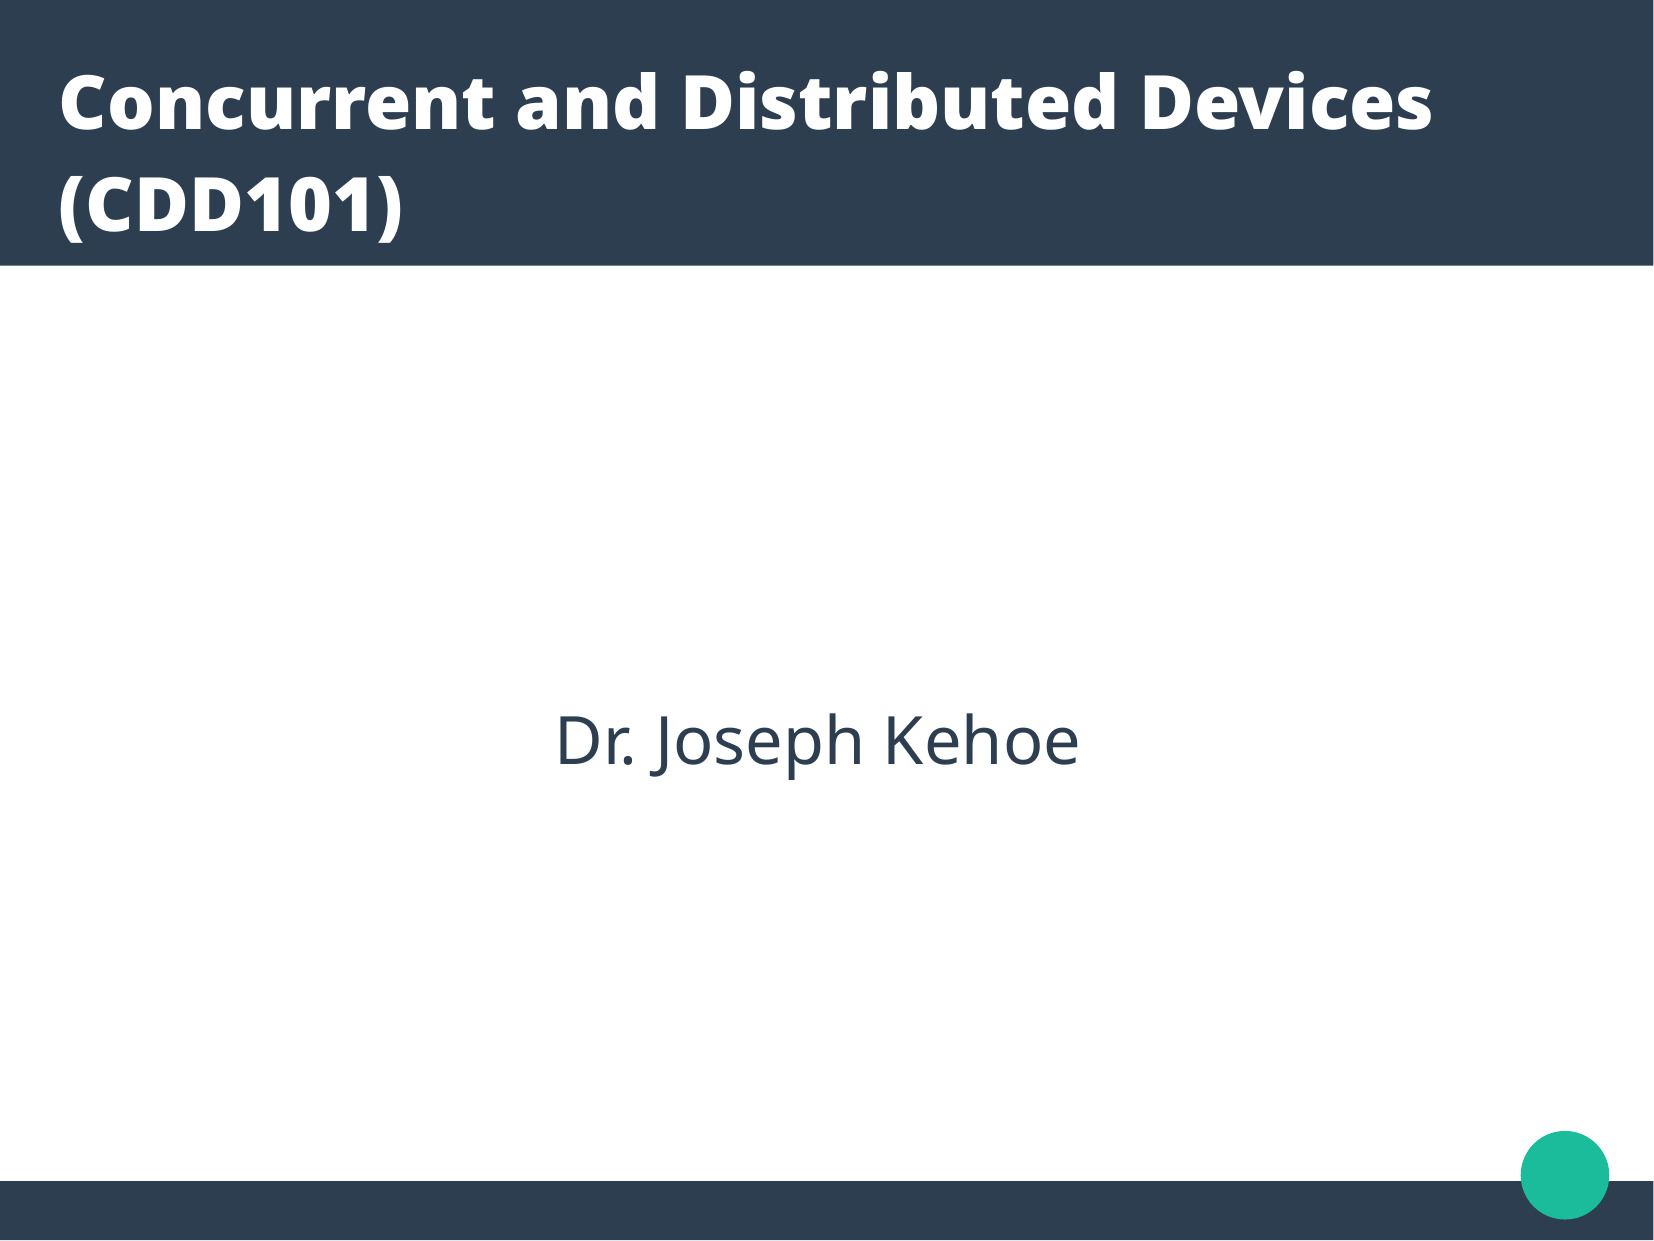

# Concurrent and Distributed Devices (CDD101)
Dr. Joseph Kehoe